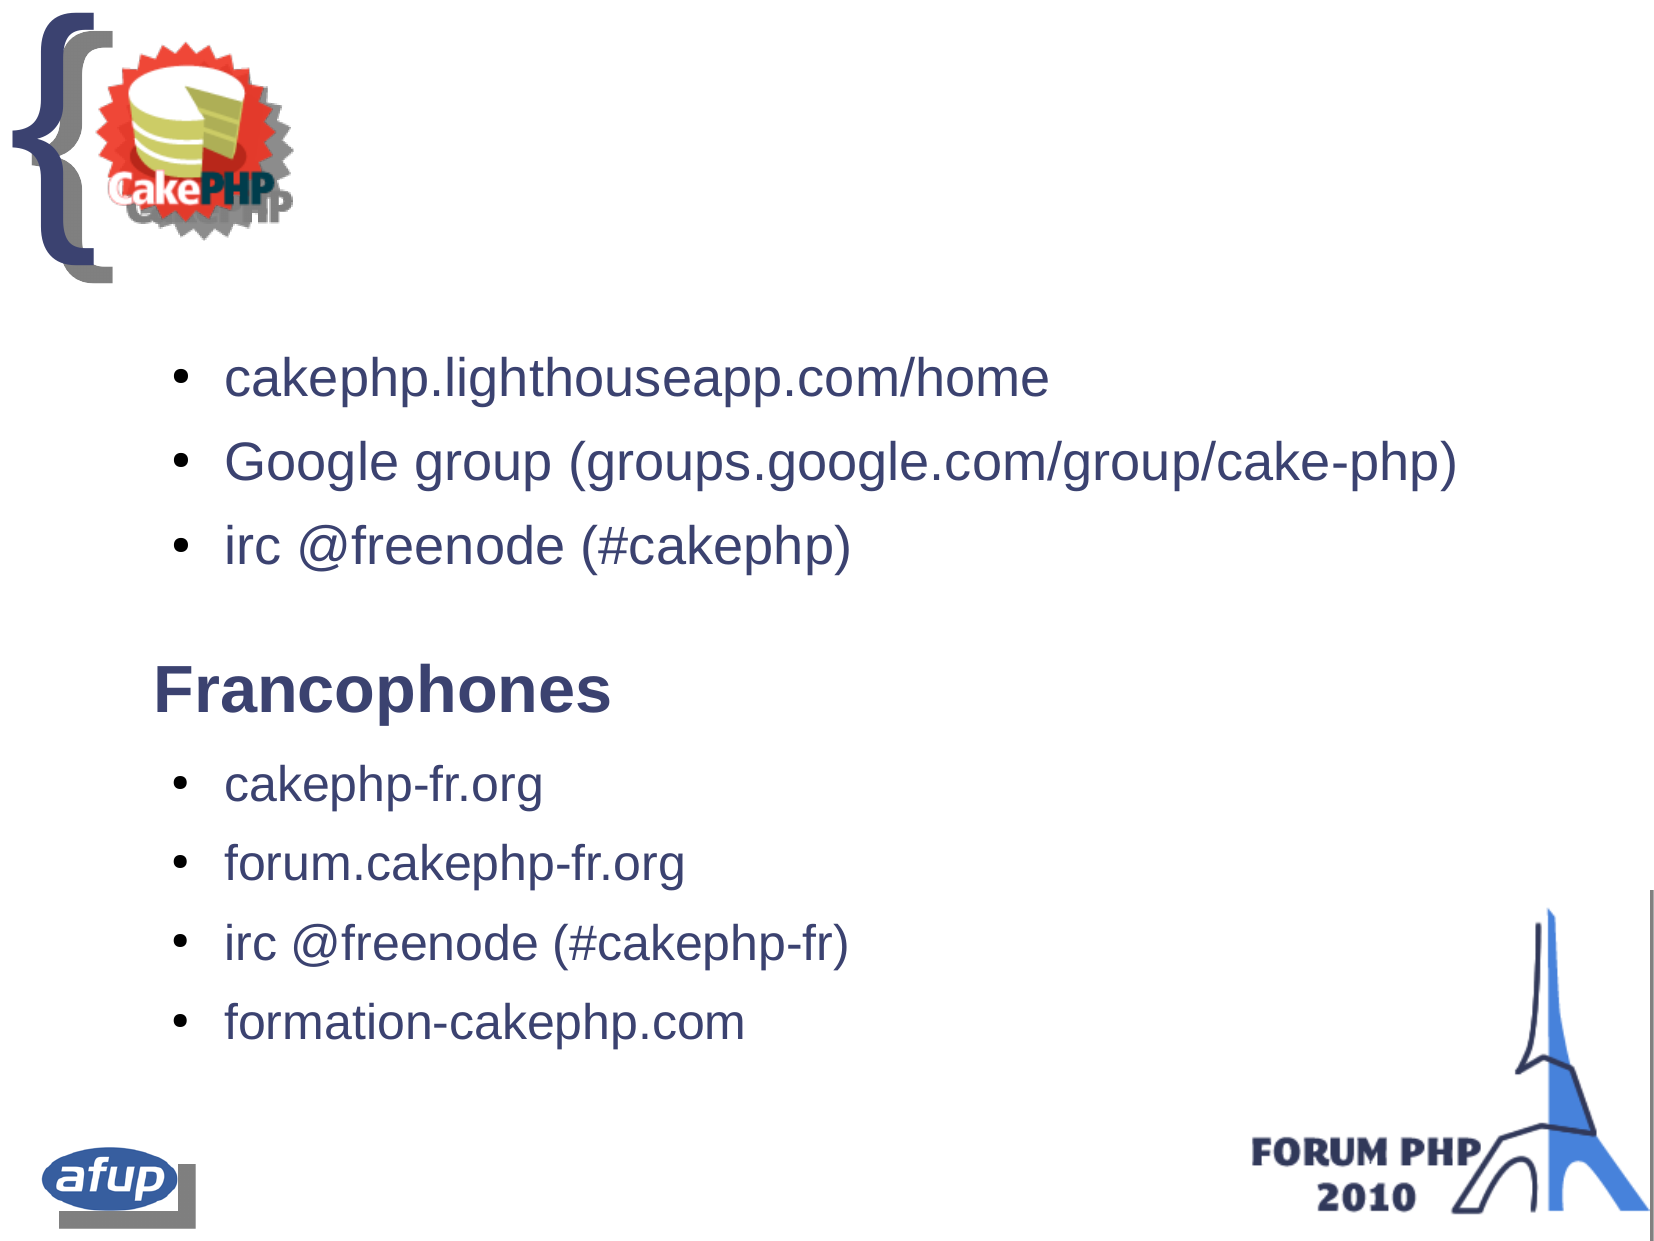

#
cakephp.lighthouseapp.com/home
Google group (groups.google.com/group/cake-php)
irc @freenode (#cakephp)
Francophones
cakephp-fr.org
forum.cakephp-fr.org
irc @freenode (#cakephp-fr)
formation-cakephp.com